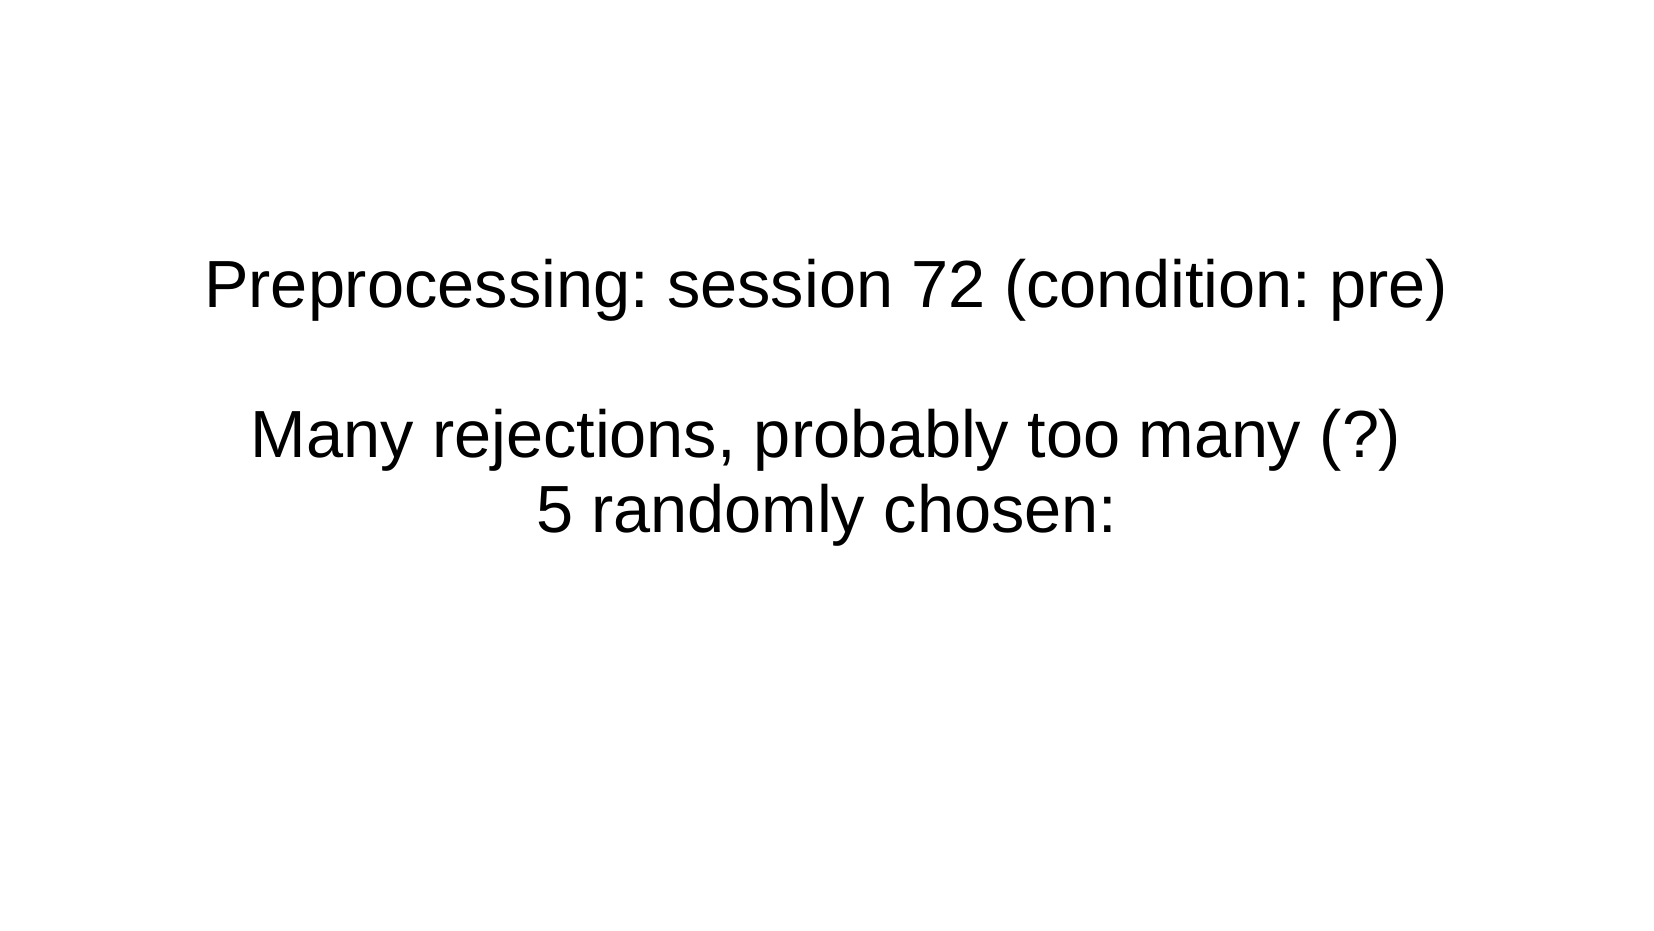

Preprocessing: session 72 (condition: pre)
Many rejections, probably too many (?)
5 randomly chosen: